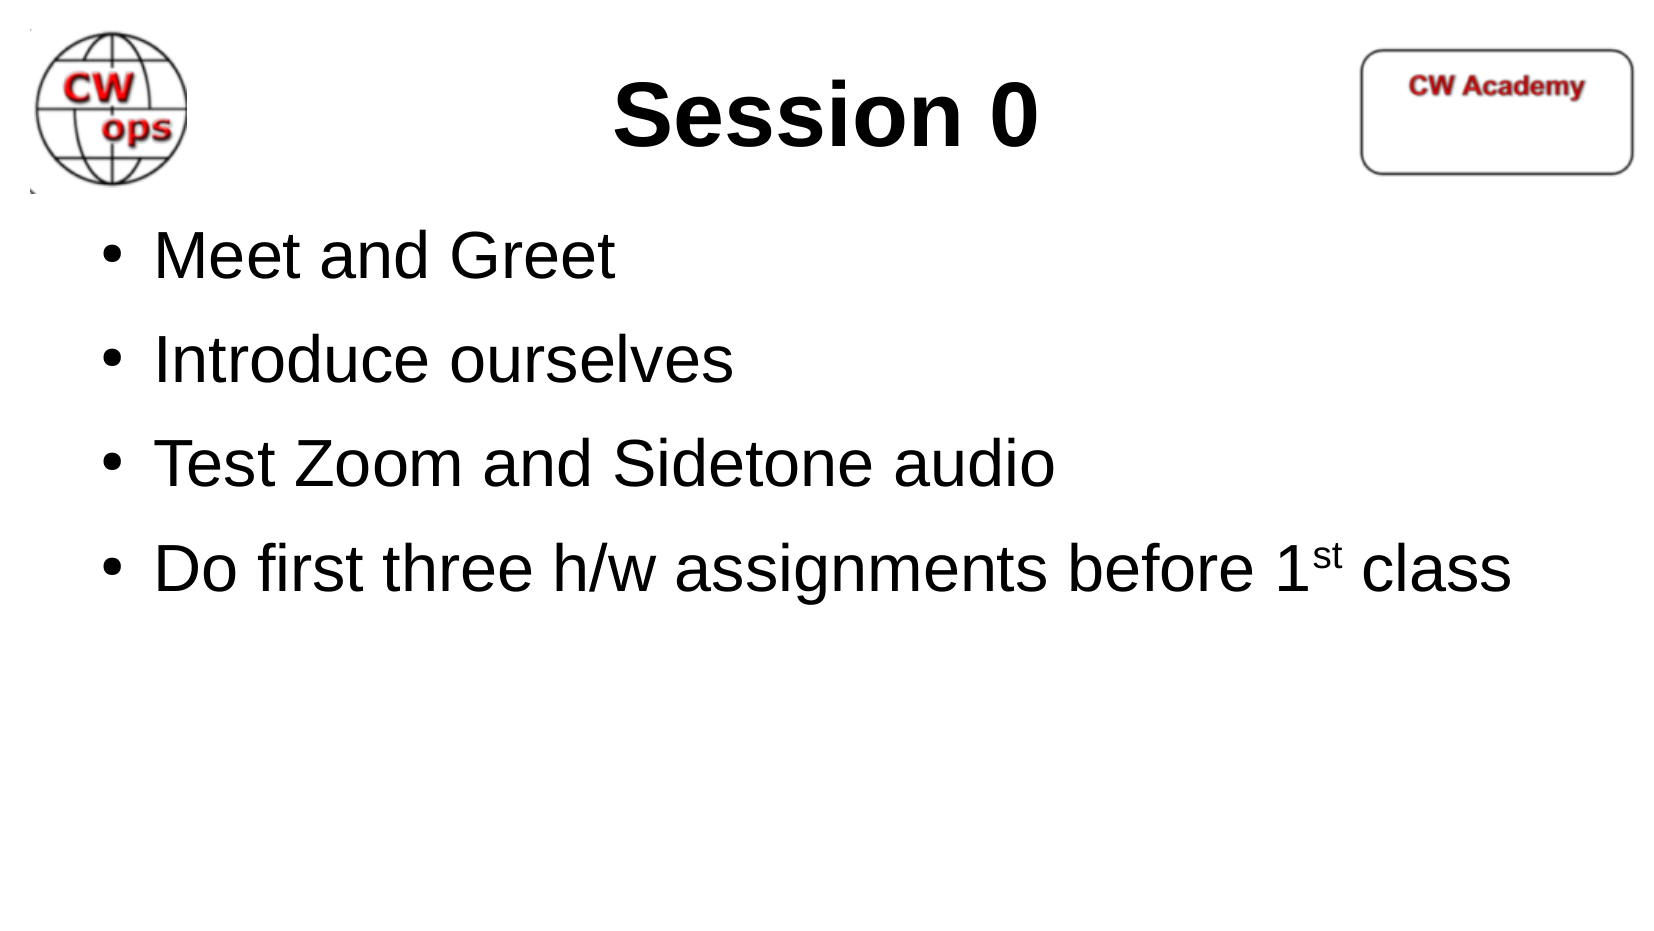

# Session 0
Meet and Greet
Introduce ourselves
Test Zoom and Sidetone audio
Do first three h/w assignments before 1st class